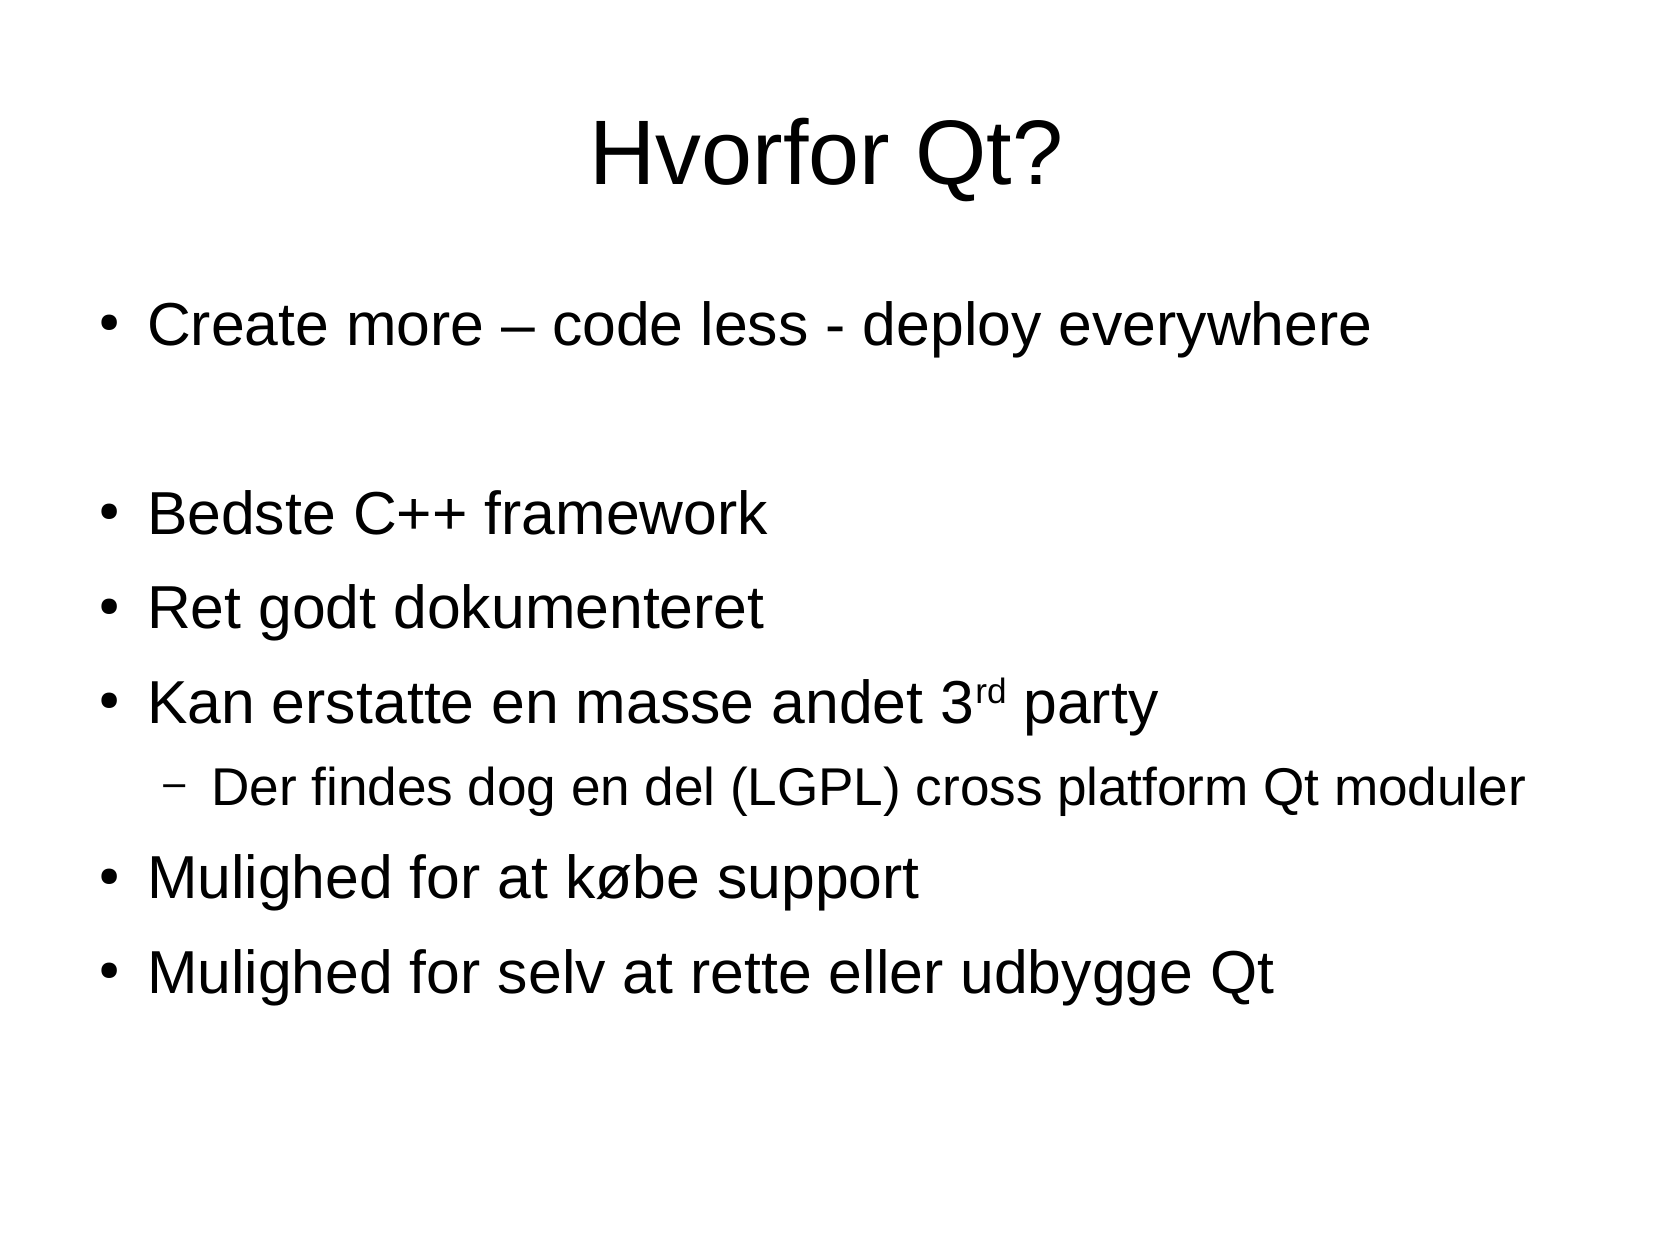

Hvorfor Qt?
# Create more – code less - deploy everywhere
Bedste C++ framework
Ret godt dokumenteret
Kan erstatte en masse andet 3rd party
Der findes dog en del (LGPL) cross platform Qt moduler
Mulighed for at købe support
Mulighed for selv at rette eller udbygge Qt